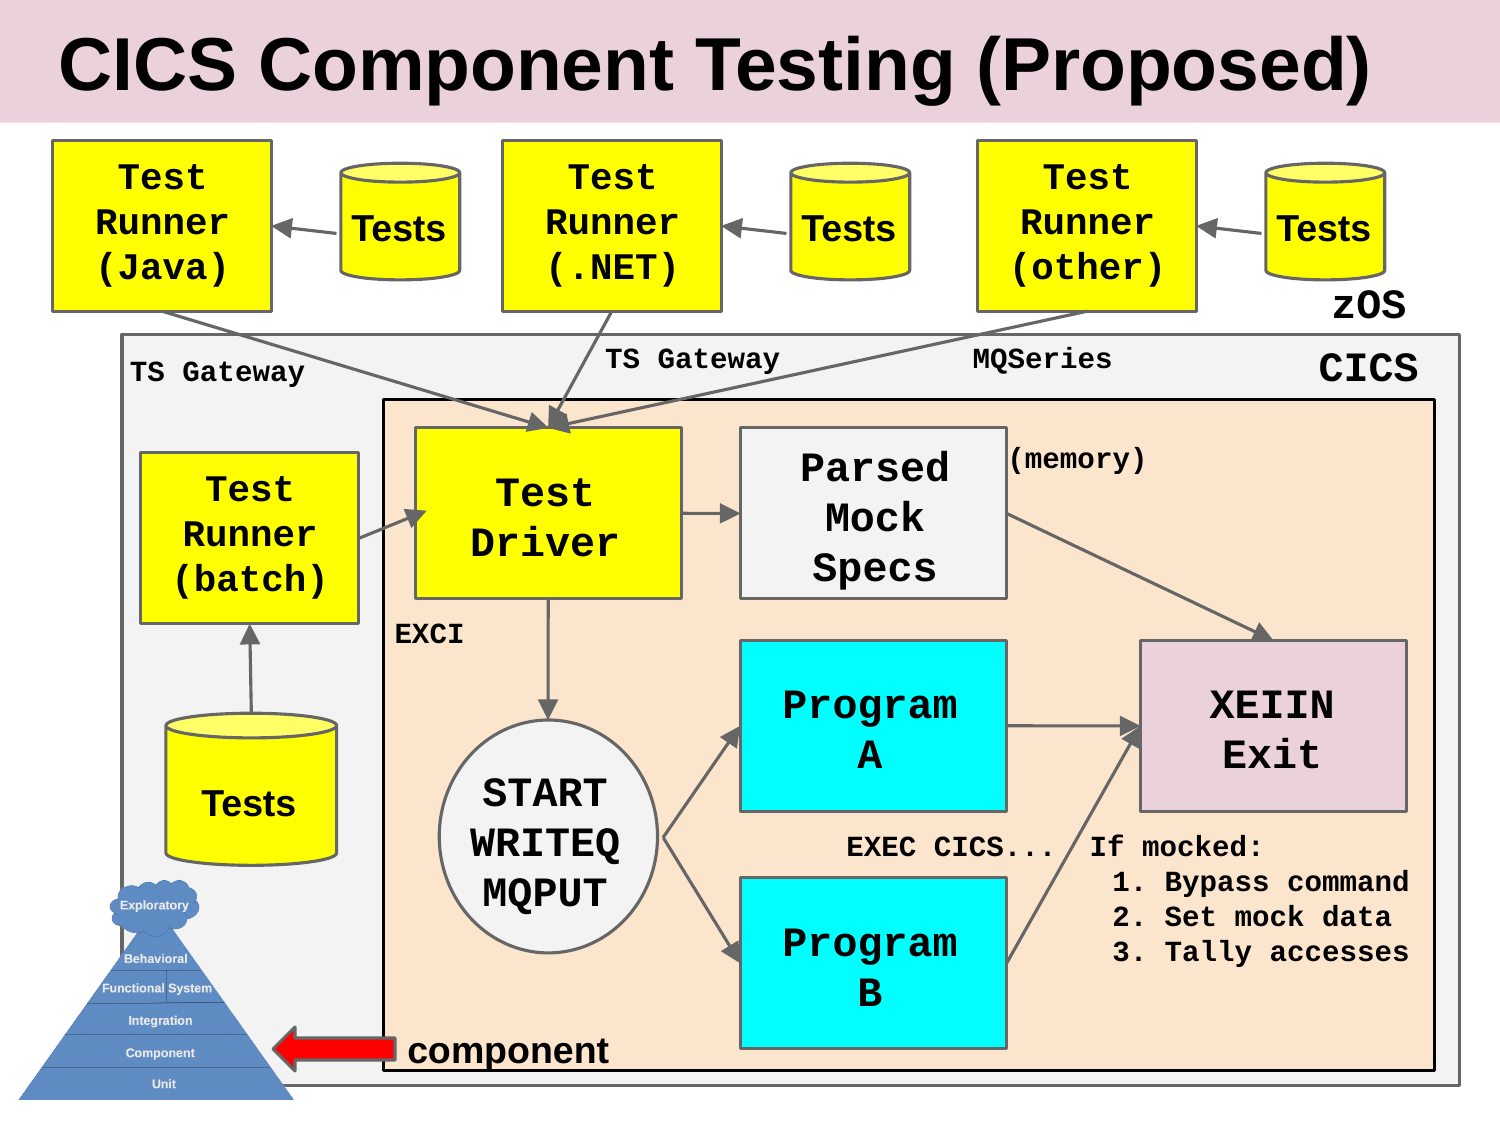

CICS Component Testing (Proposed)
Test Runner
(Java)
Test Runner
(.NET)
Test Runner
(other)
Tests
Tests
Tests
zOS
TS Gateway
MQSeries
CICS
TS Gateway
Parsed
Mock
Specs
(memory)
Test Runner
(batch)
Test Driver
EXCI
Program A
XEIIN
Exit
START
WRITEQ
MQPUT
Tests
EXEC CICS...
If mocked:
Bypass command
Set mock data
Tally accesses
Program B
component